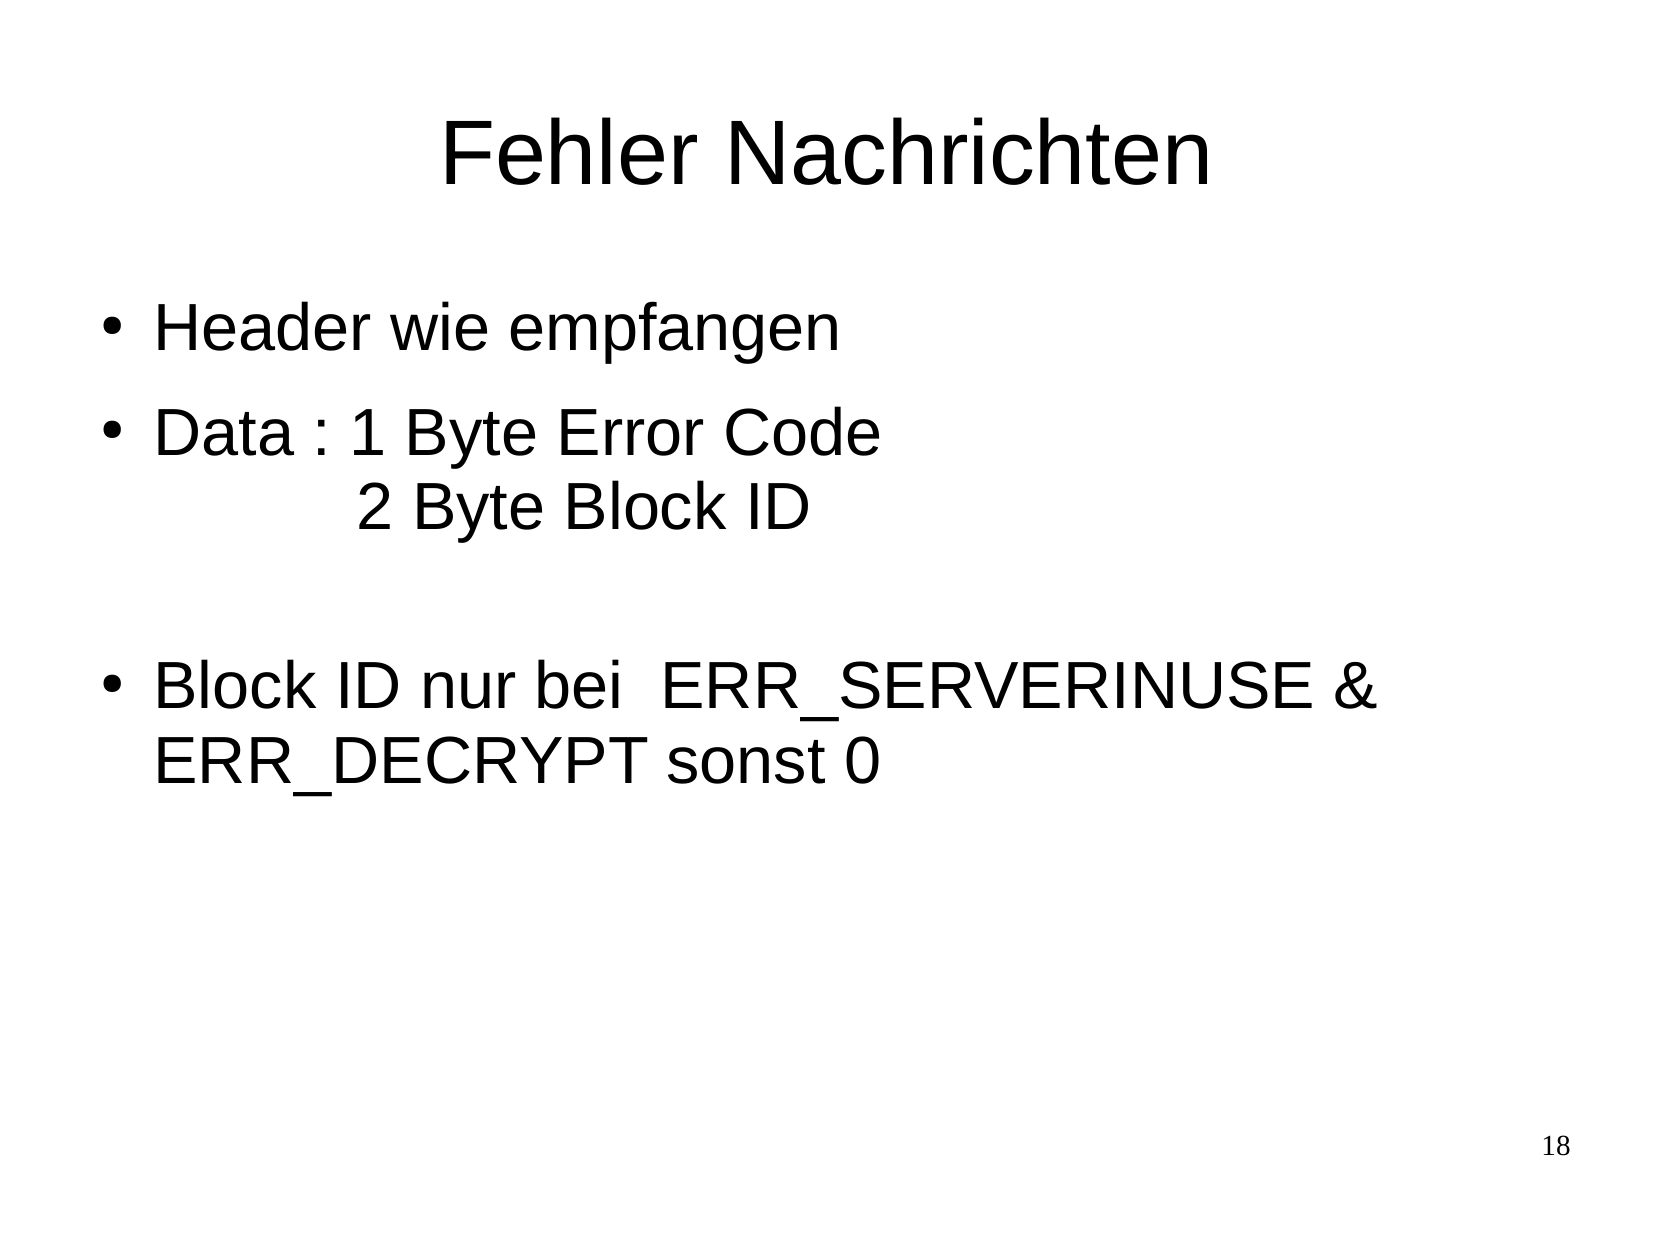

# Fehler Nachrichten
Header wie empfangen
Data : 1 Byte Error Code
		 2 Byte Block ID
Block ID nur bei ERR_SERVERINUSE & ERR_DECRYPT sonst 0
18